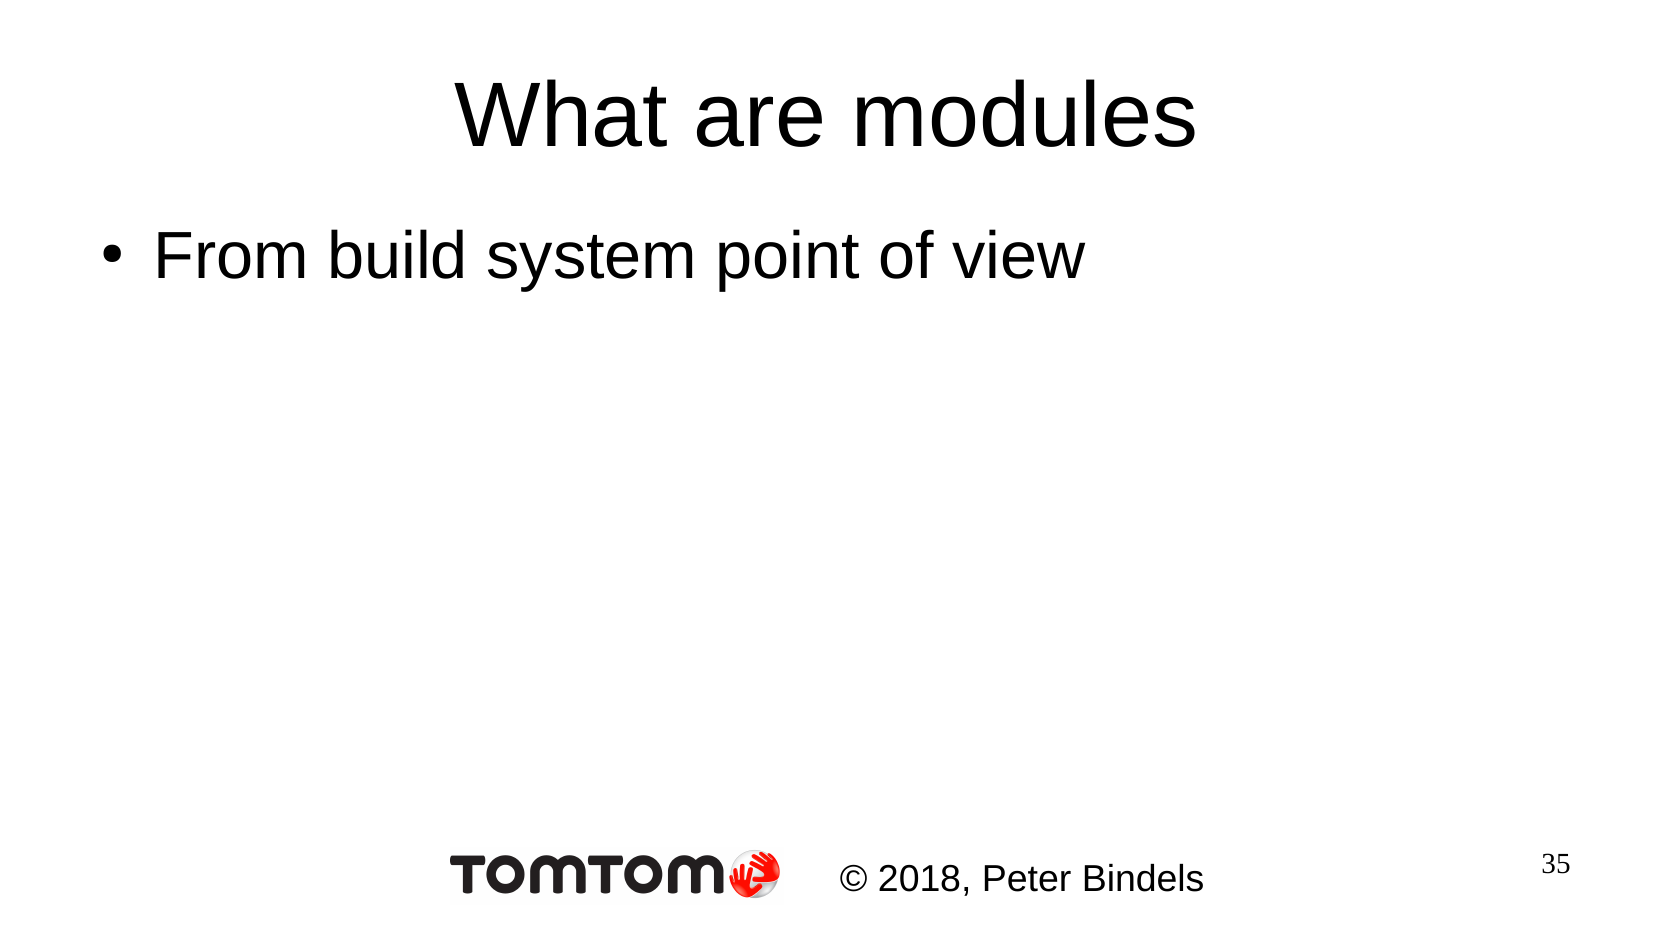

# What are modules
From build system point of view
35